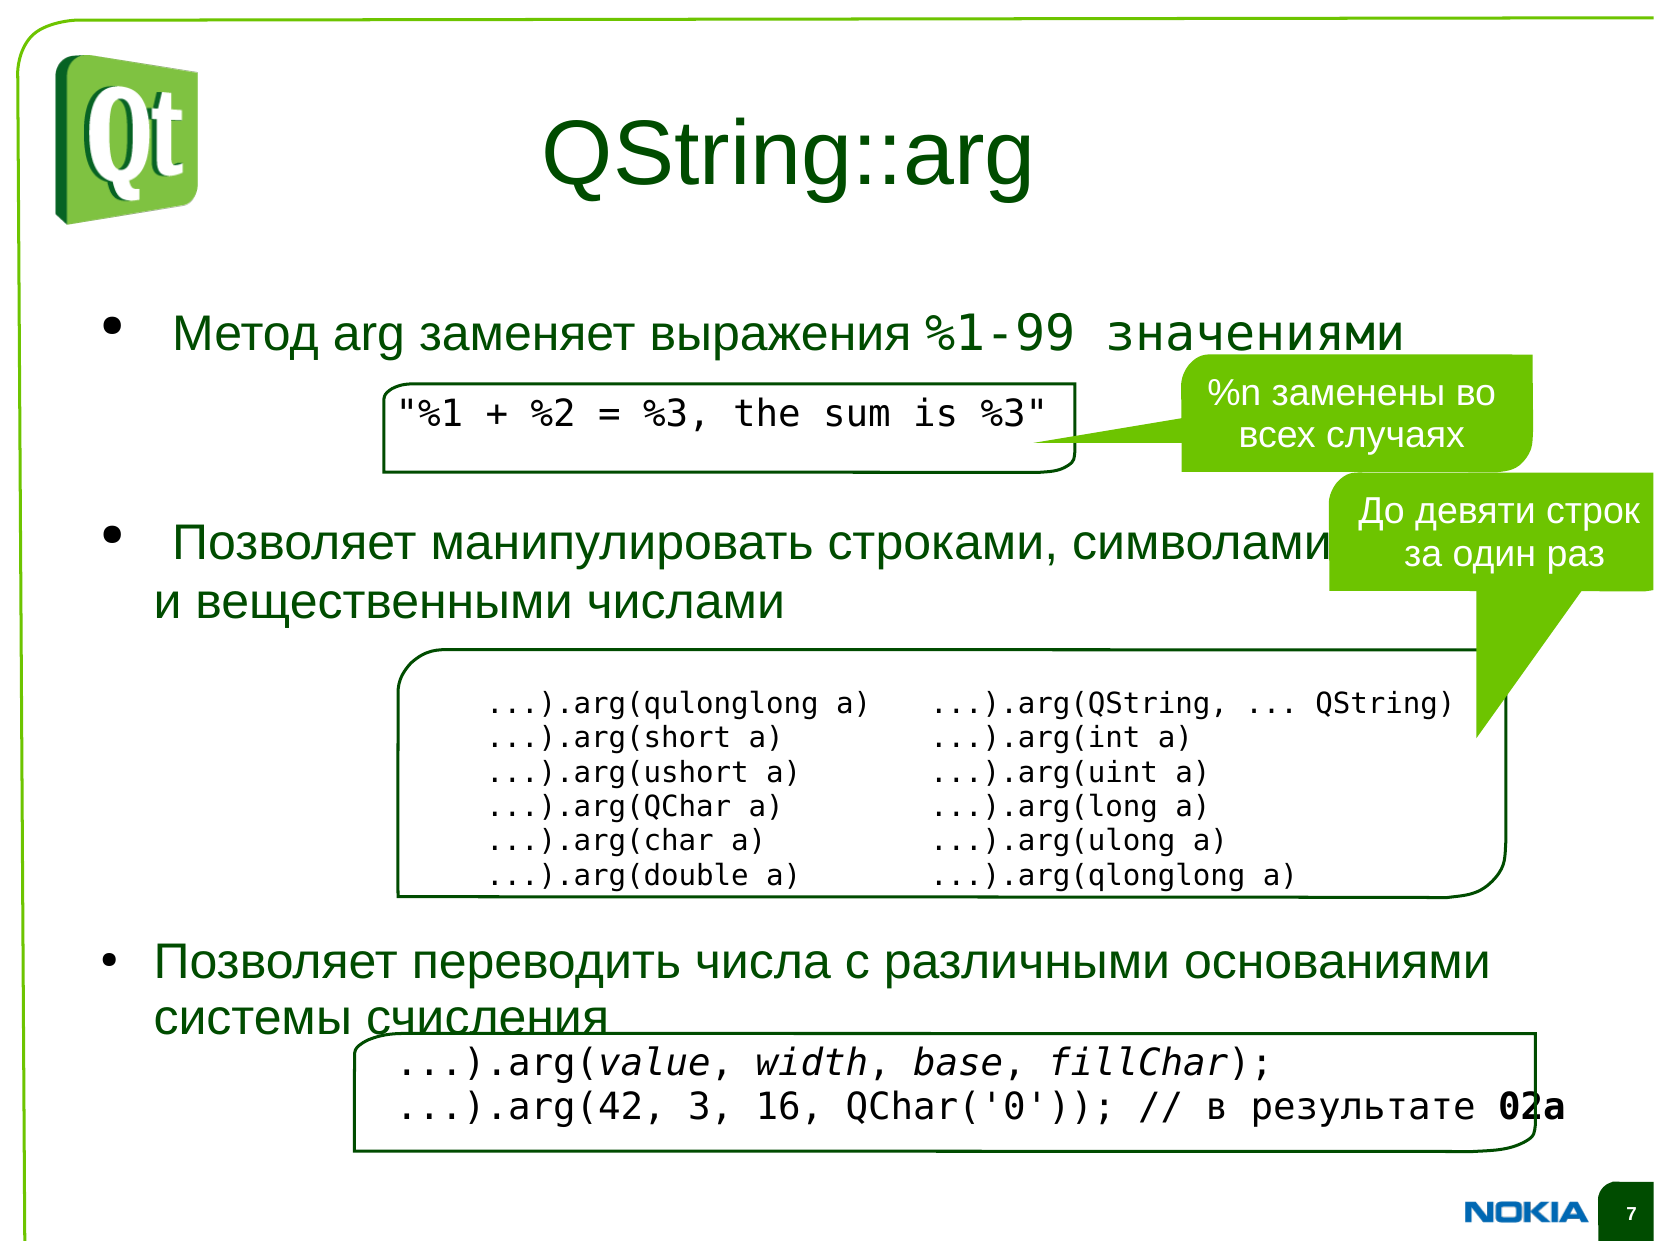

# QString::arg
 Метод arg заменяет выражения %1-99 значениями
 Позволяет манипулировать строками, символами, целыми и вещественными числами
Позволяет переводить числа с различными основаниями системы счисления
%n заменены во
всех случаях
"%1 + %2 = %3, the sum is %3"
До девяти строк
за один раз
...).arg(qulonglong a)
...).arg(short a)
...).arg(ushort a)
...).arg(QChar a)
...).arg(char a)
...).arg(double a)
...).arg(QString, ... QString)
...).arg(int a)
...).arg(uint a)
...).arg(long a)
...).arg(ulong a)
...).arg(qlonglong a)
...).arg(value, width, base, fillChar);
...).arg(42, 3, 16, QChar('0')); // в результате 02a